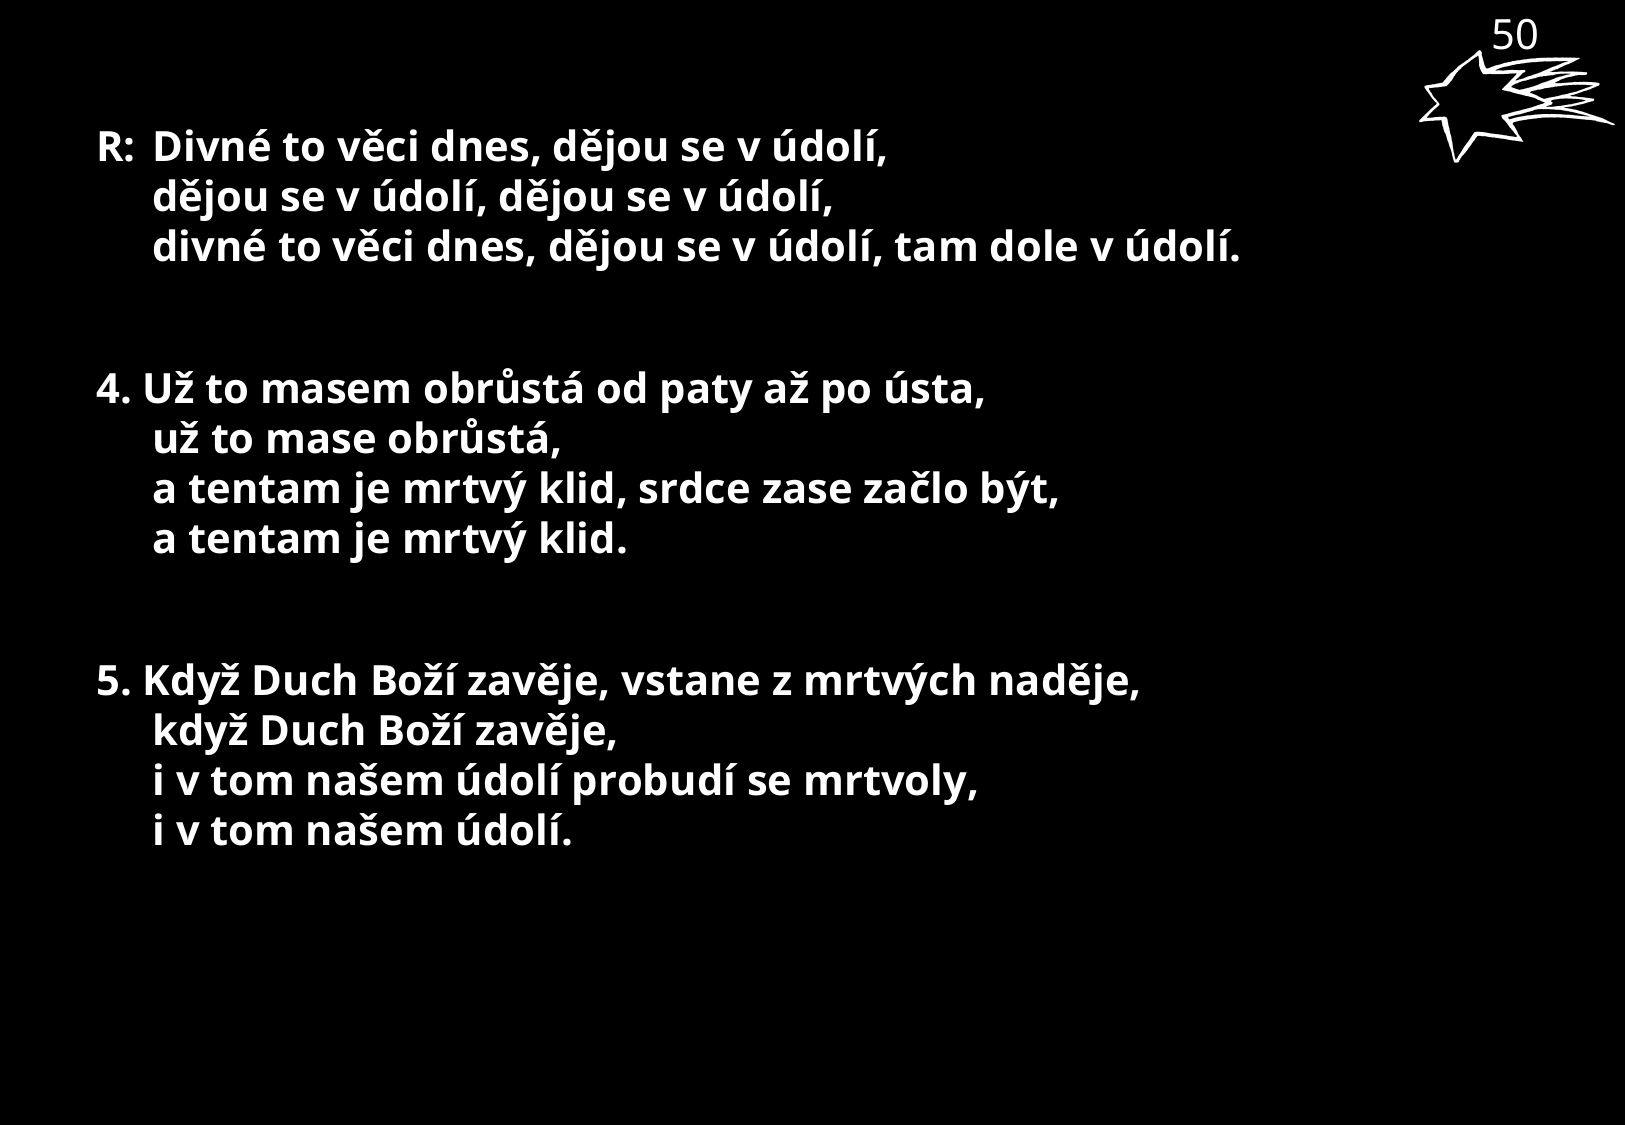

50
# R: 	Divné to věci dnes, dějou se v údolí, dějou se v údolí, dějou se v údolí, divné to věci dnes, dějou se v údolí, tam dole v údolí.
4. Už to masem obrůstá od paty až po ústa,
už to mase obrůstá,
a tentam je mrtvý klid, srdce zase začlo být,
a tentam je mrtvý klid.
5. Když Duch Boží zavěje, vstane z mrtvých naděje,
když Duch Boží zavěje,
i v tom našem údolí probudí se mrtvoly,
i v tom našem údolí.